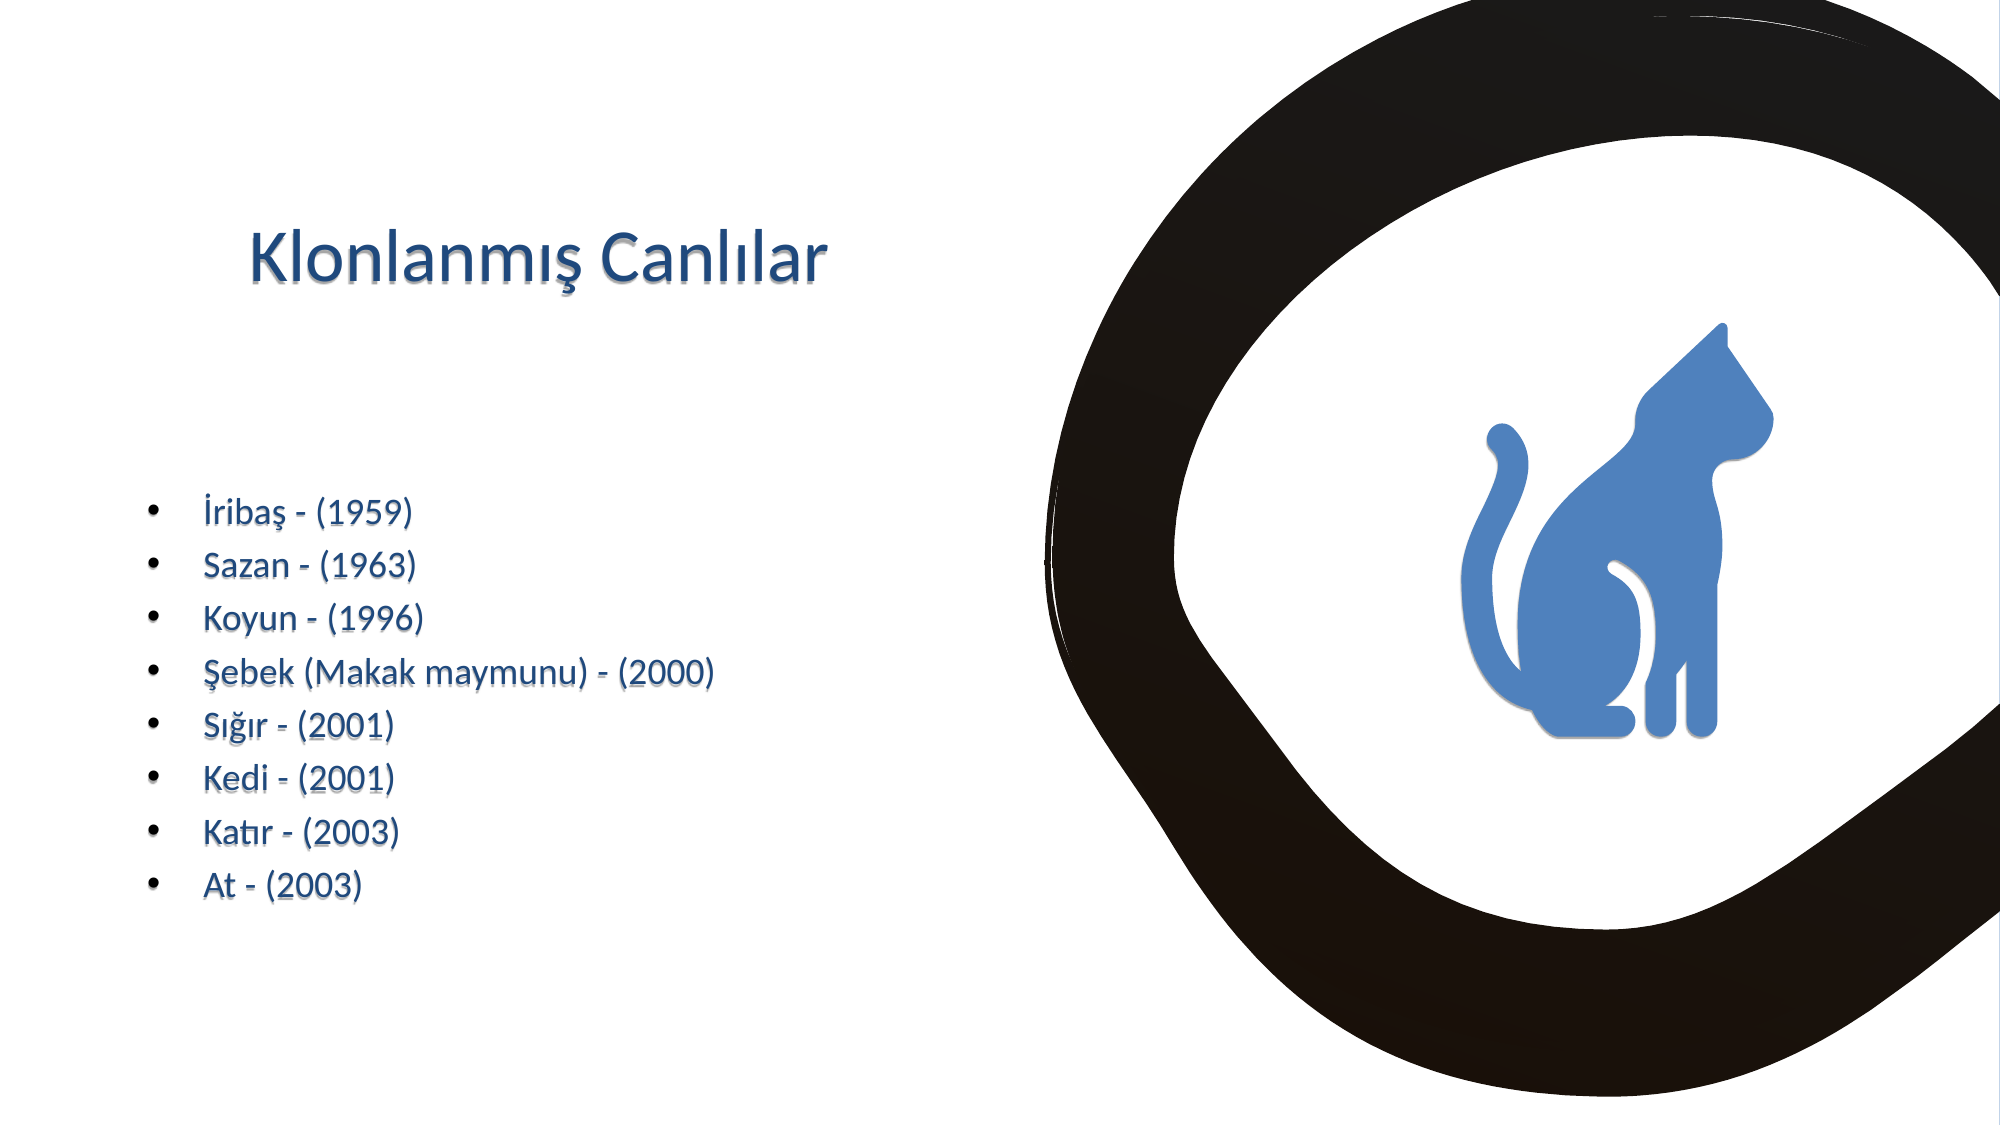

# Klonlanmış Canlılar
İribaş - (1959)
Sazan - (1963)
Koyun - (1996)
Şebek (Makak maymunu) - (2000)
Sığır - (2001)
Kedi - (2001)
Katır - (2003)
At - (2003)